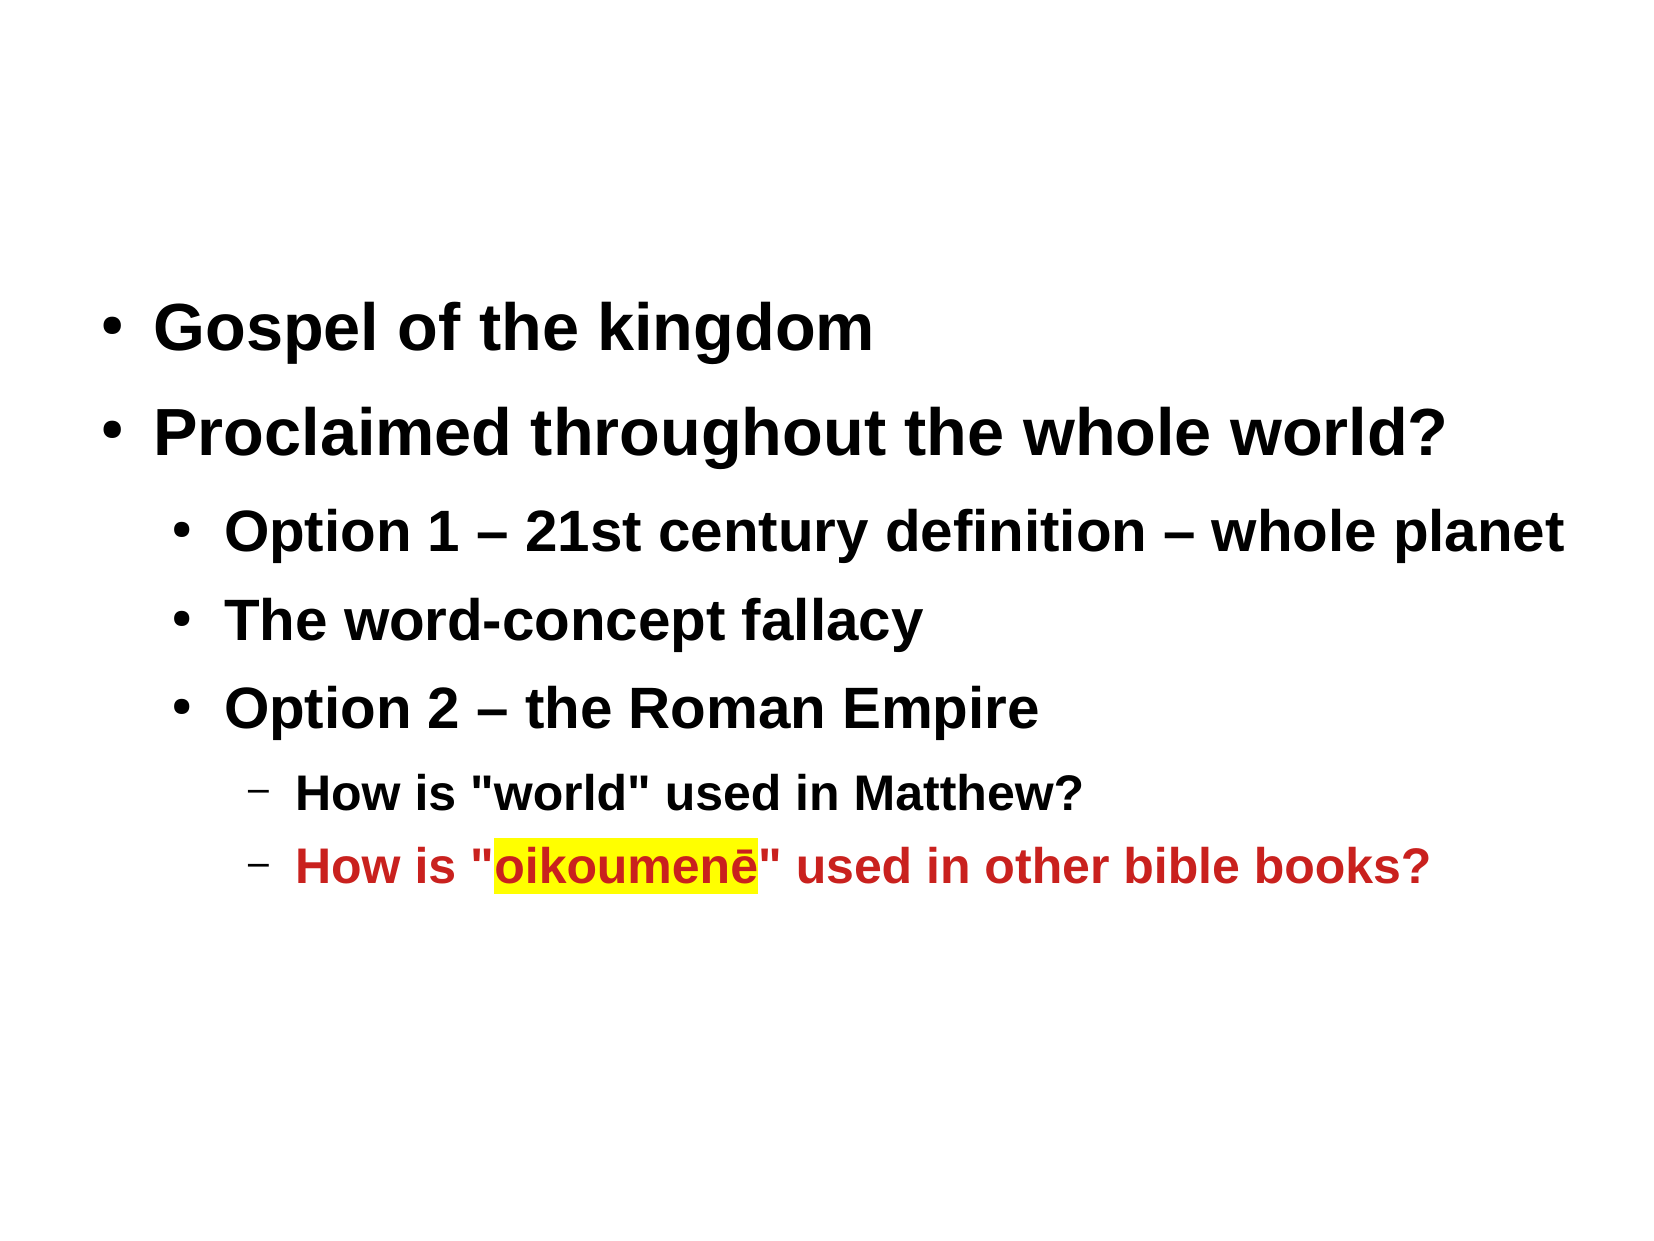

#
Gospel of the kingdom
Proclaimed throughout the whole world?
Option 1 – 21st century definition – whole planet
The word-concept fallacy
Option 2 – the Roman Empire
How is "world" used in Matthew?
How is "oikoumenē" used in other bible books?